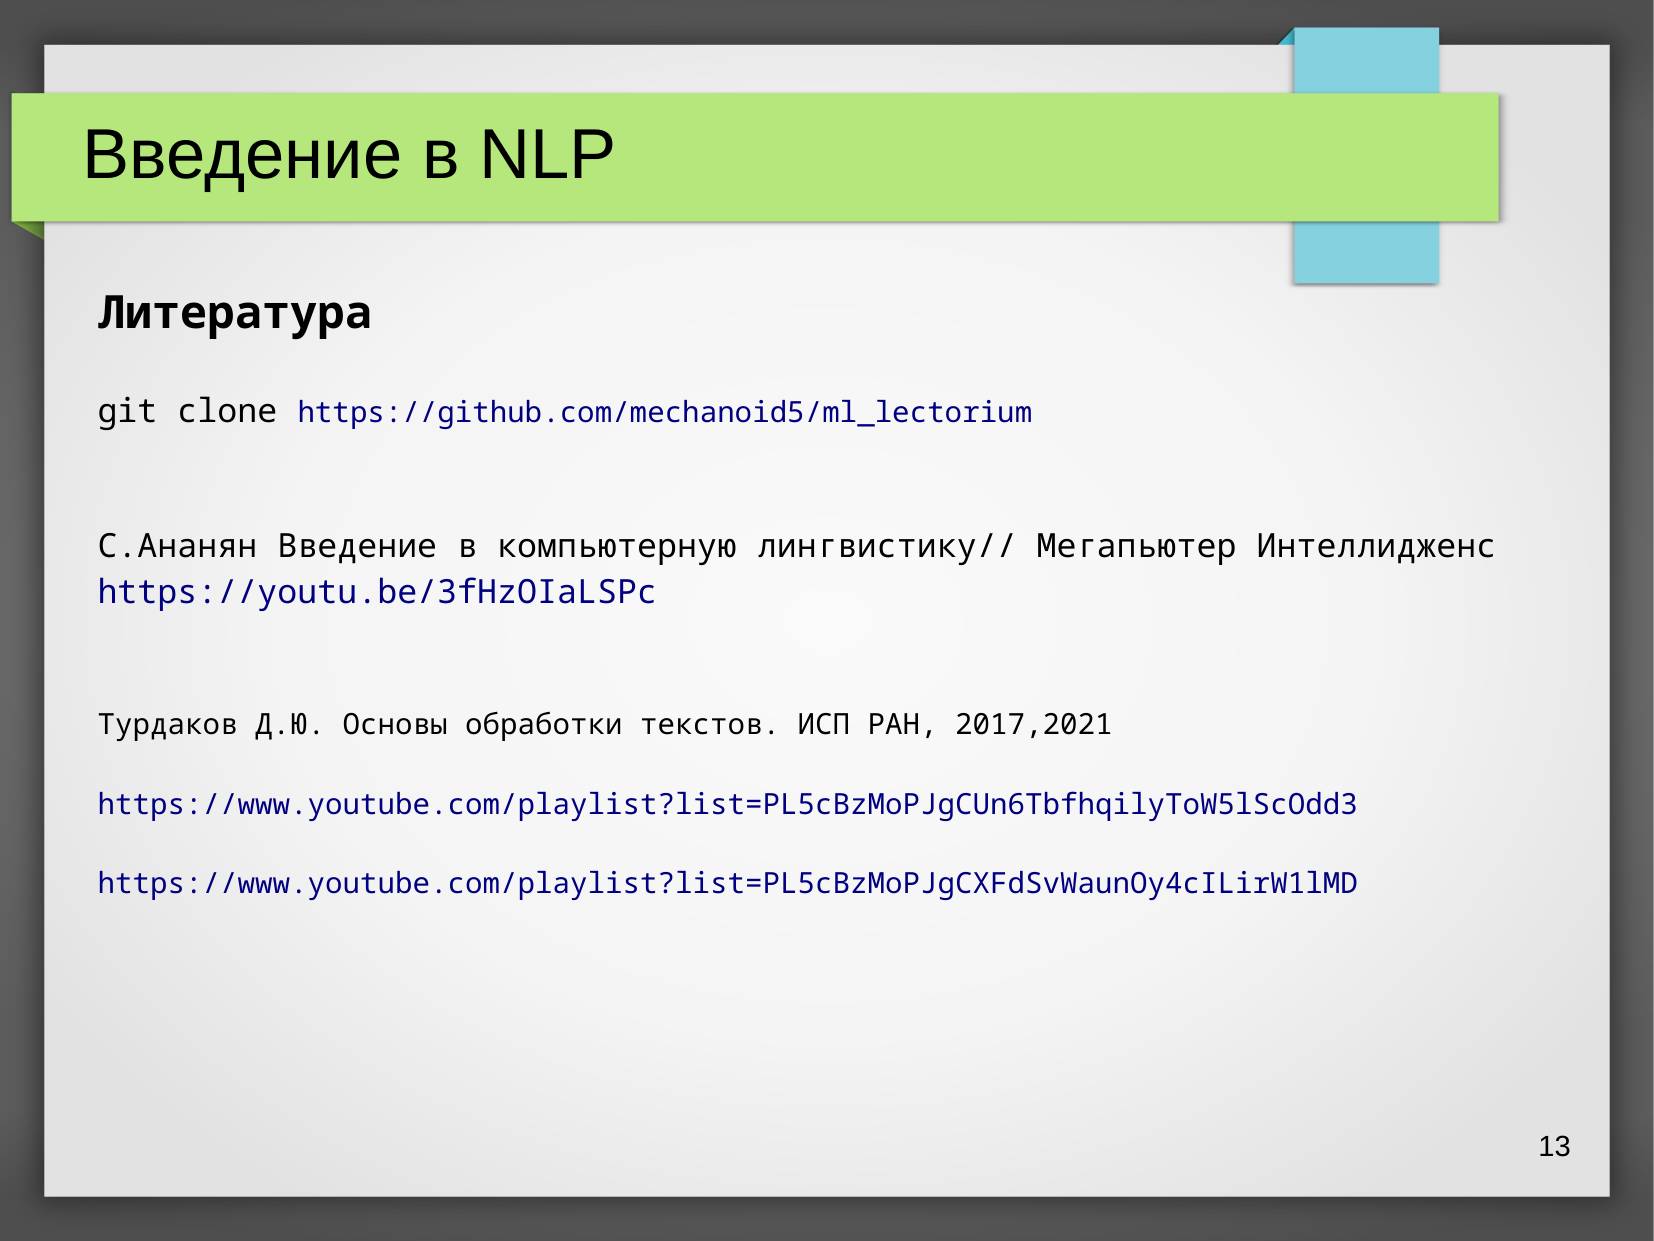

# Введение в NLP
Литература
git clone https://github.com/mechanoid5/ml_lectorium
С.Ананян Введение в компьютерную лингвистику// Мегапьютер Интеллидженс
https://youtu.be/3fHzOIaLSPc
Турдаков Д.Ю. Основы обработки текстов. ИСП РАН, 2017,2021
https://www.youtube.com/playlist?list=PL5cBzMoPJgCUn6TbfhqilyToW5lScOdd3
https://www.youtube.com/playlist?list=PL5cBzMoPJgCXFdSvWaunOy4cILirW1lMD
13